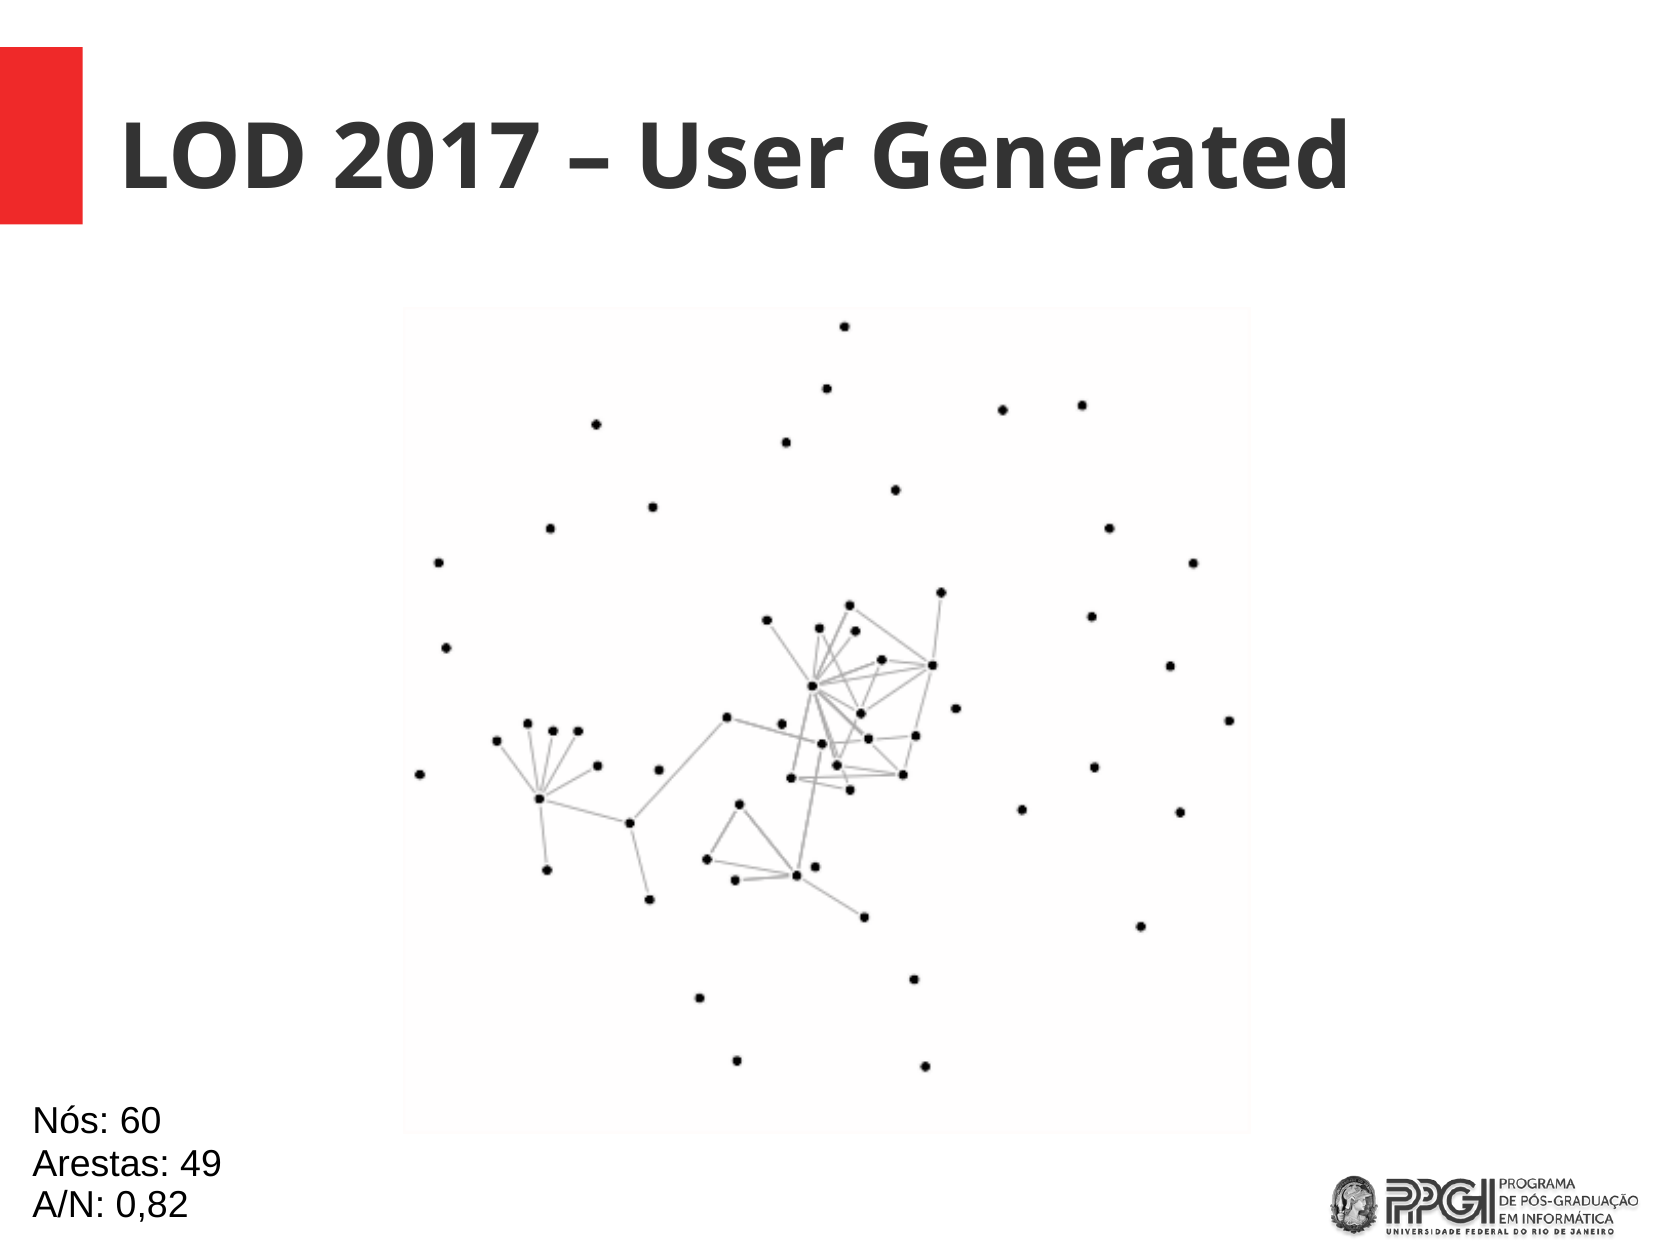

# LOD 2017 – User Generated
Nós: 60
Arestas: 49
A/N: 0,82